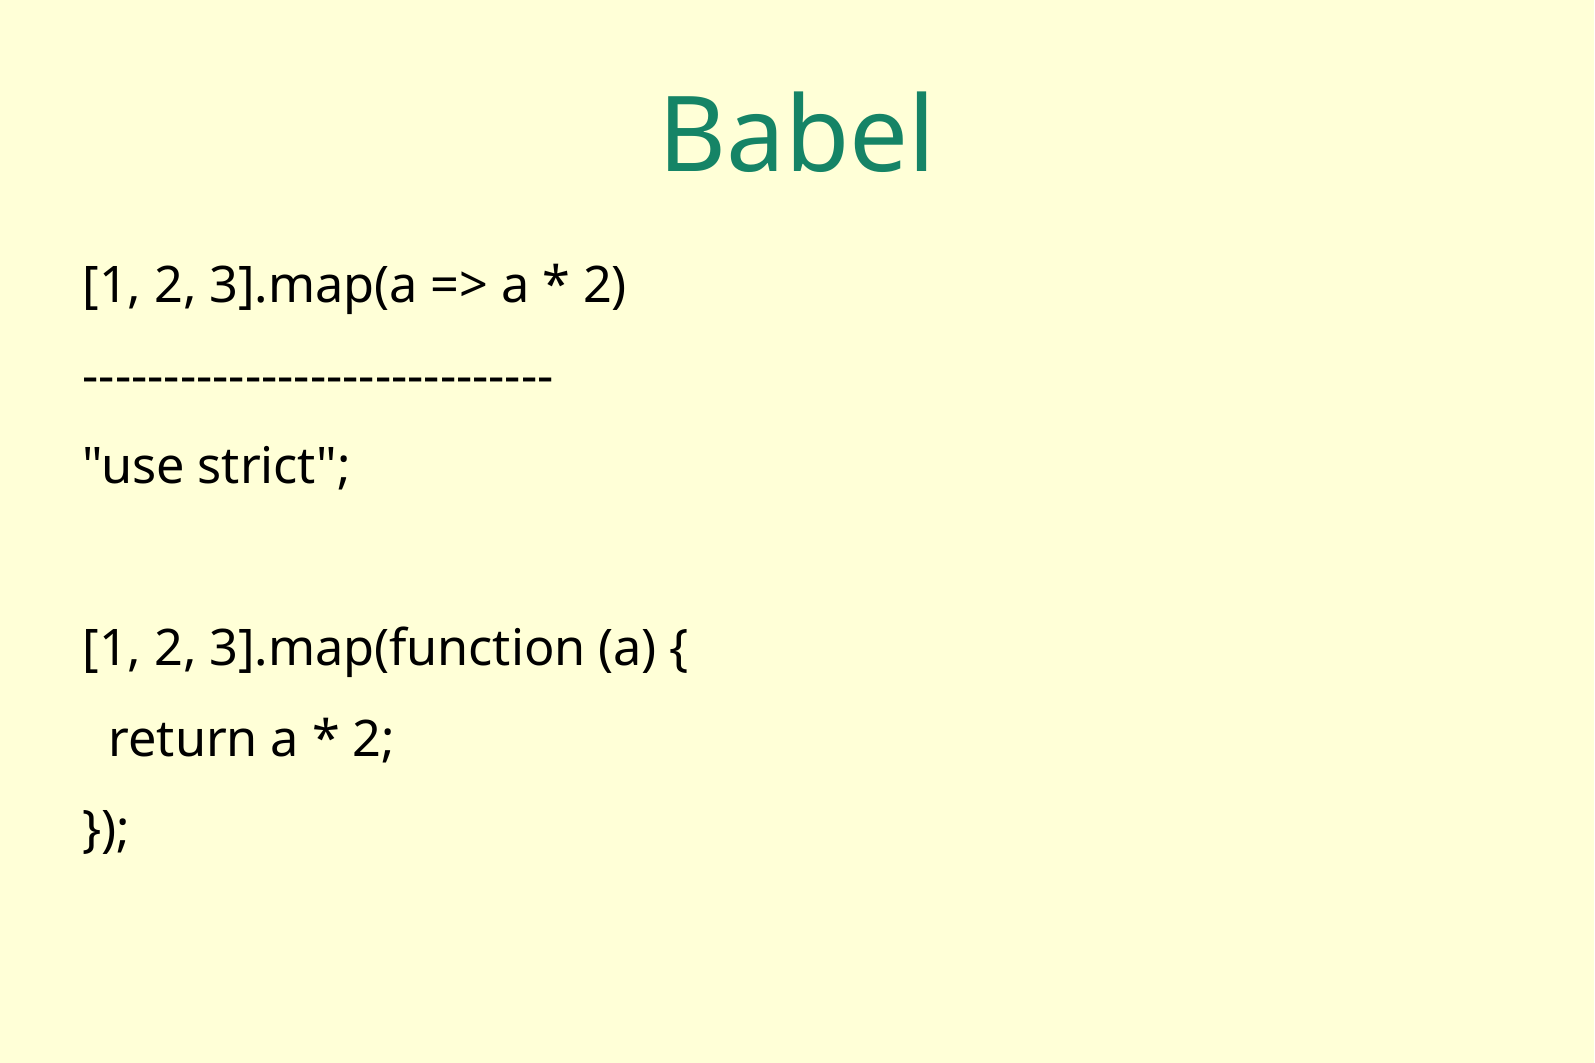

# Babel
[1, 2, 3].map(a => a * 2)
-----------------------------
"use strict";
[1, 2, 3].map(function (a) {
 return a * 2;
});